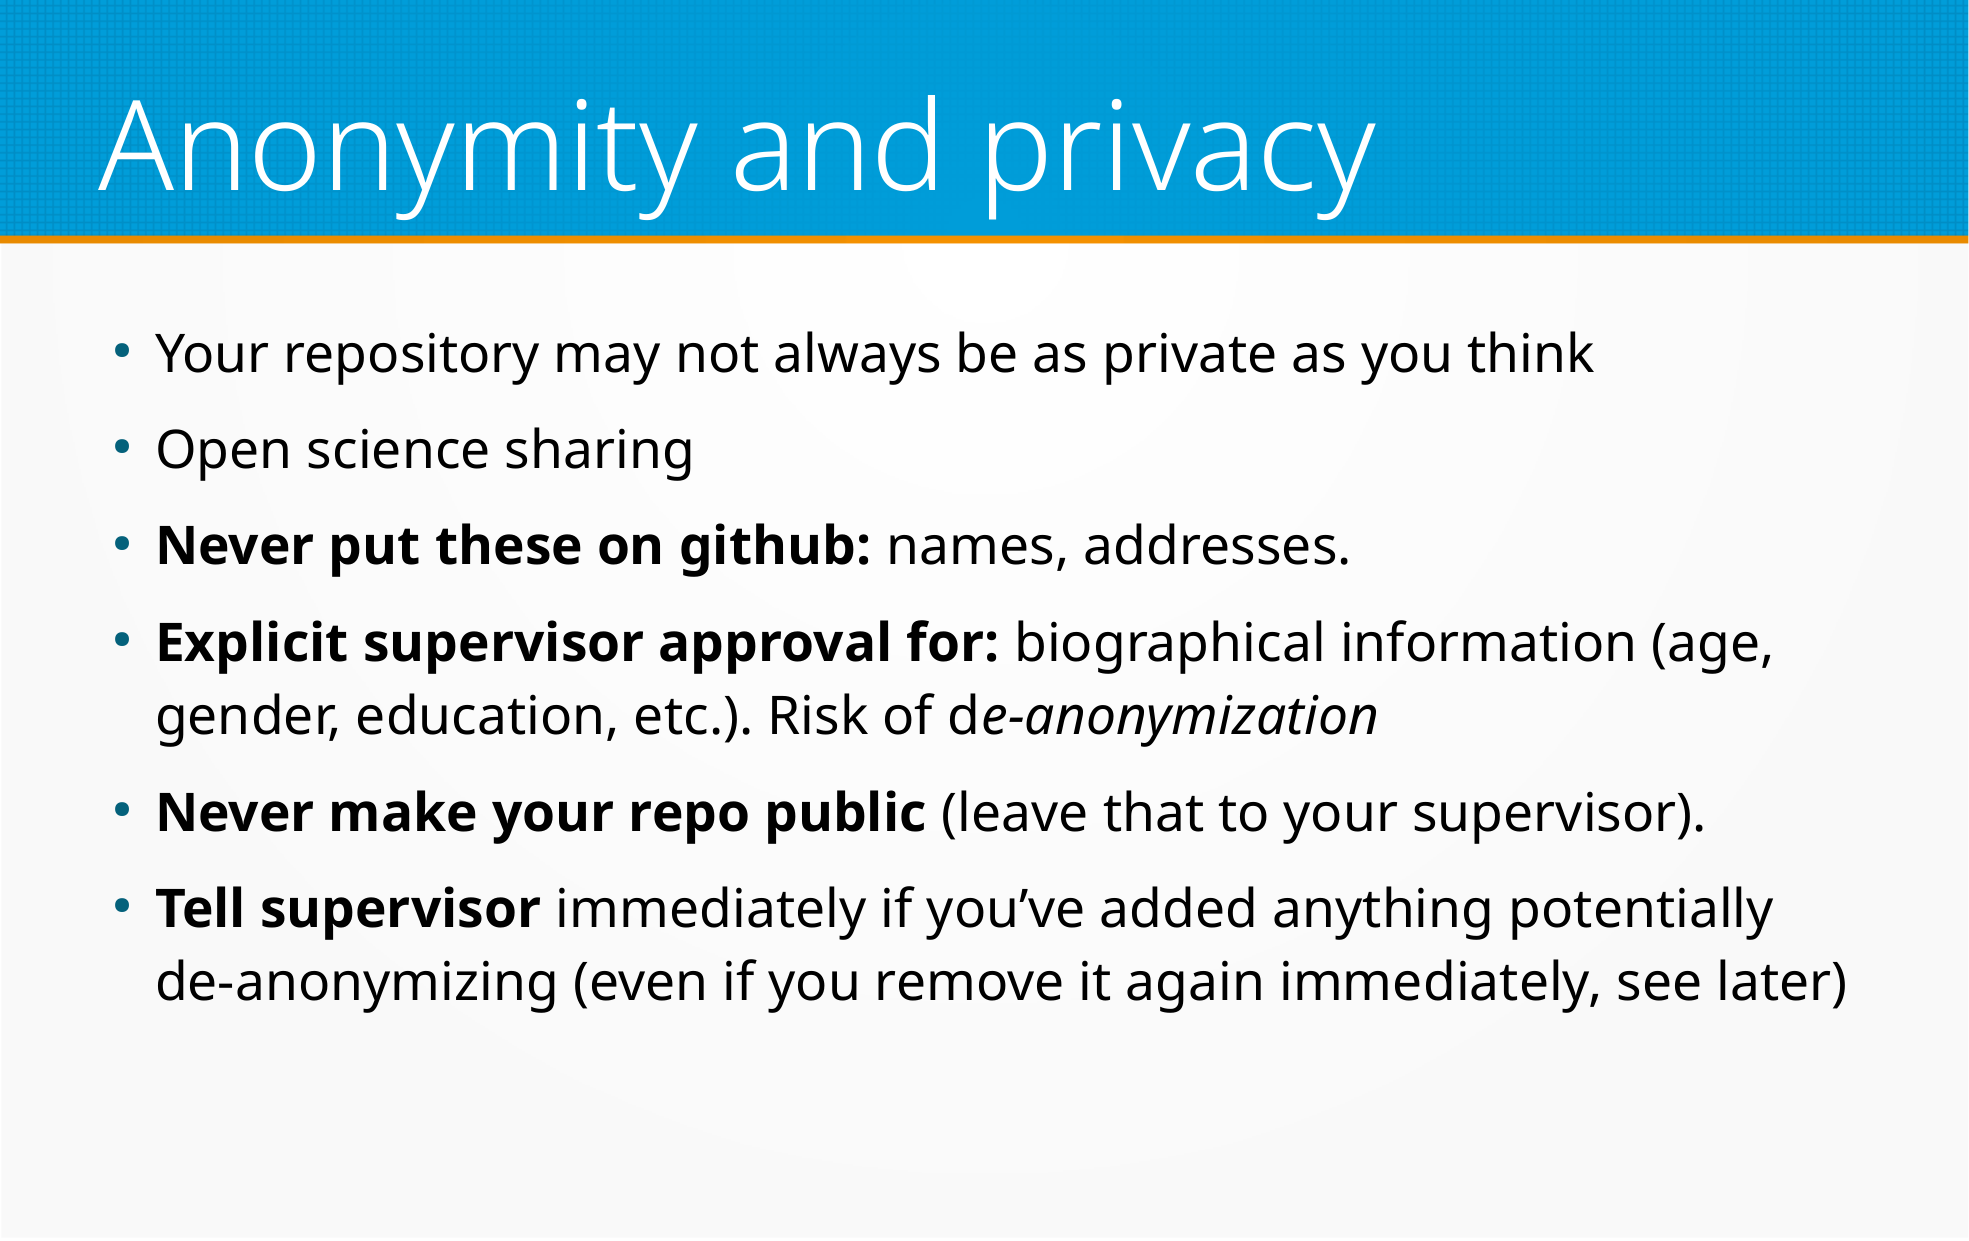

# Anonymity and privacy
Your repository may not always be as private as you think
Open science sharing
Never put these on github: names, addresses.
Explicit supervisor approval for: biographical information (age, gender, education, etc.). Risk of de-anonymization
Never make your repo public (leave that to your supervisor).
Tell supervisor immediately if you’ve added anything potentially de-anonymizing (even if you remove it again immediately, see later)